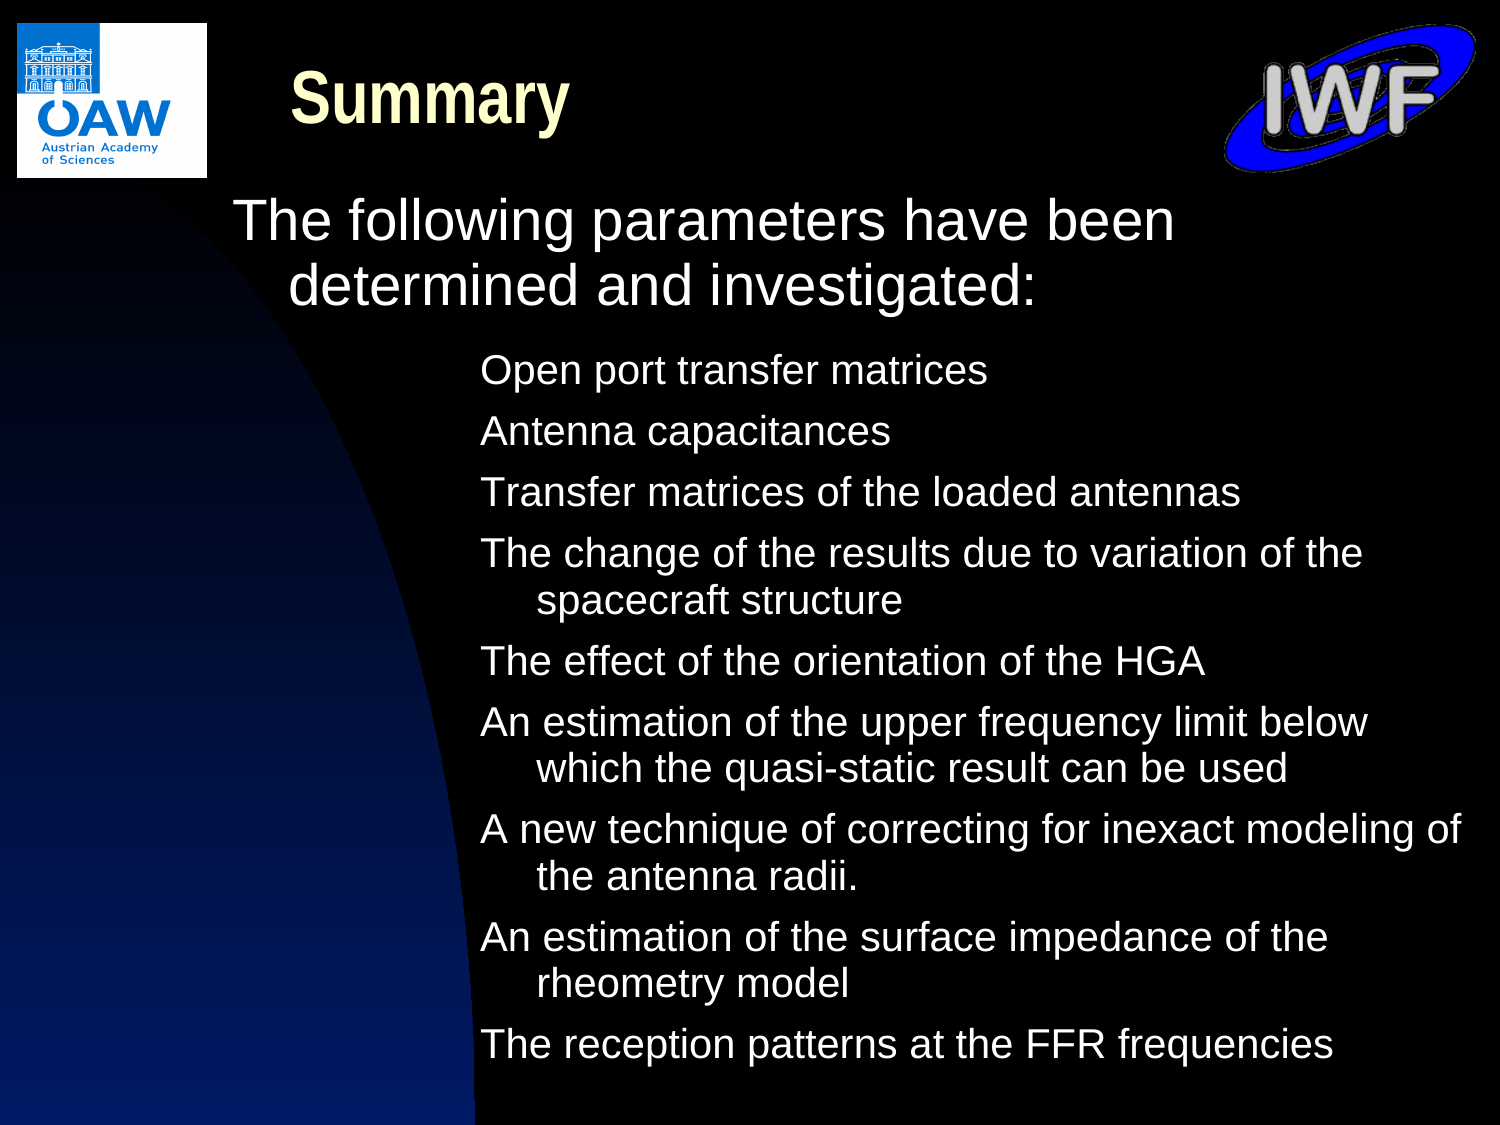

# Summary
The following parameters have been determined and investigated:
Open port transfer matrices
Antenna capacitances
Transfer matrices of the loaded antennas
The change of the results due to variation of the spacecraft structure
The effect of the orientation of the HGA
An estimation of the upper frequency limit below which the quasi-static result can be used
A new technique of correcting for inexact modeling of the antenna radii.
An estimation of the surface impedance of the rheometry model
The reception patterns at the FFR frequencies